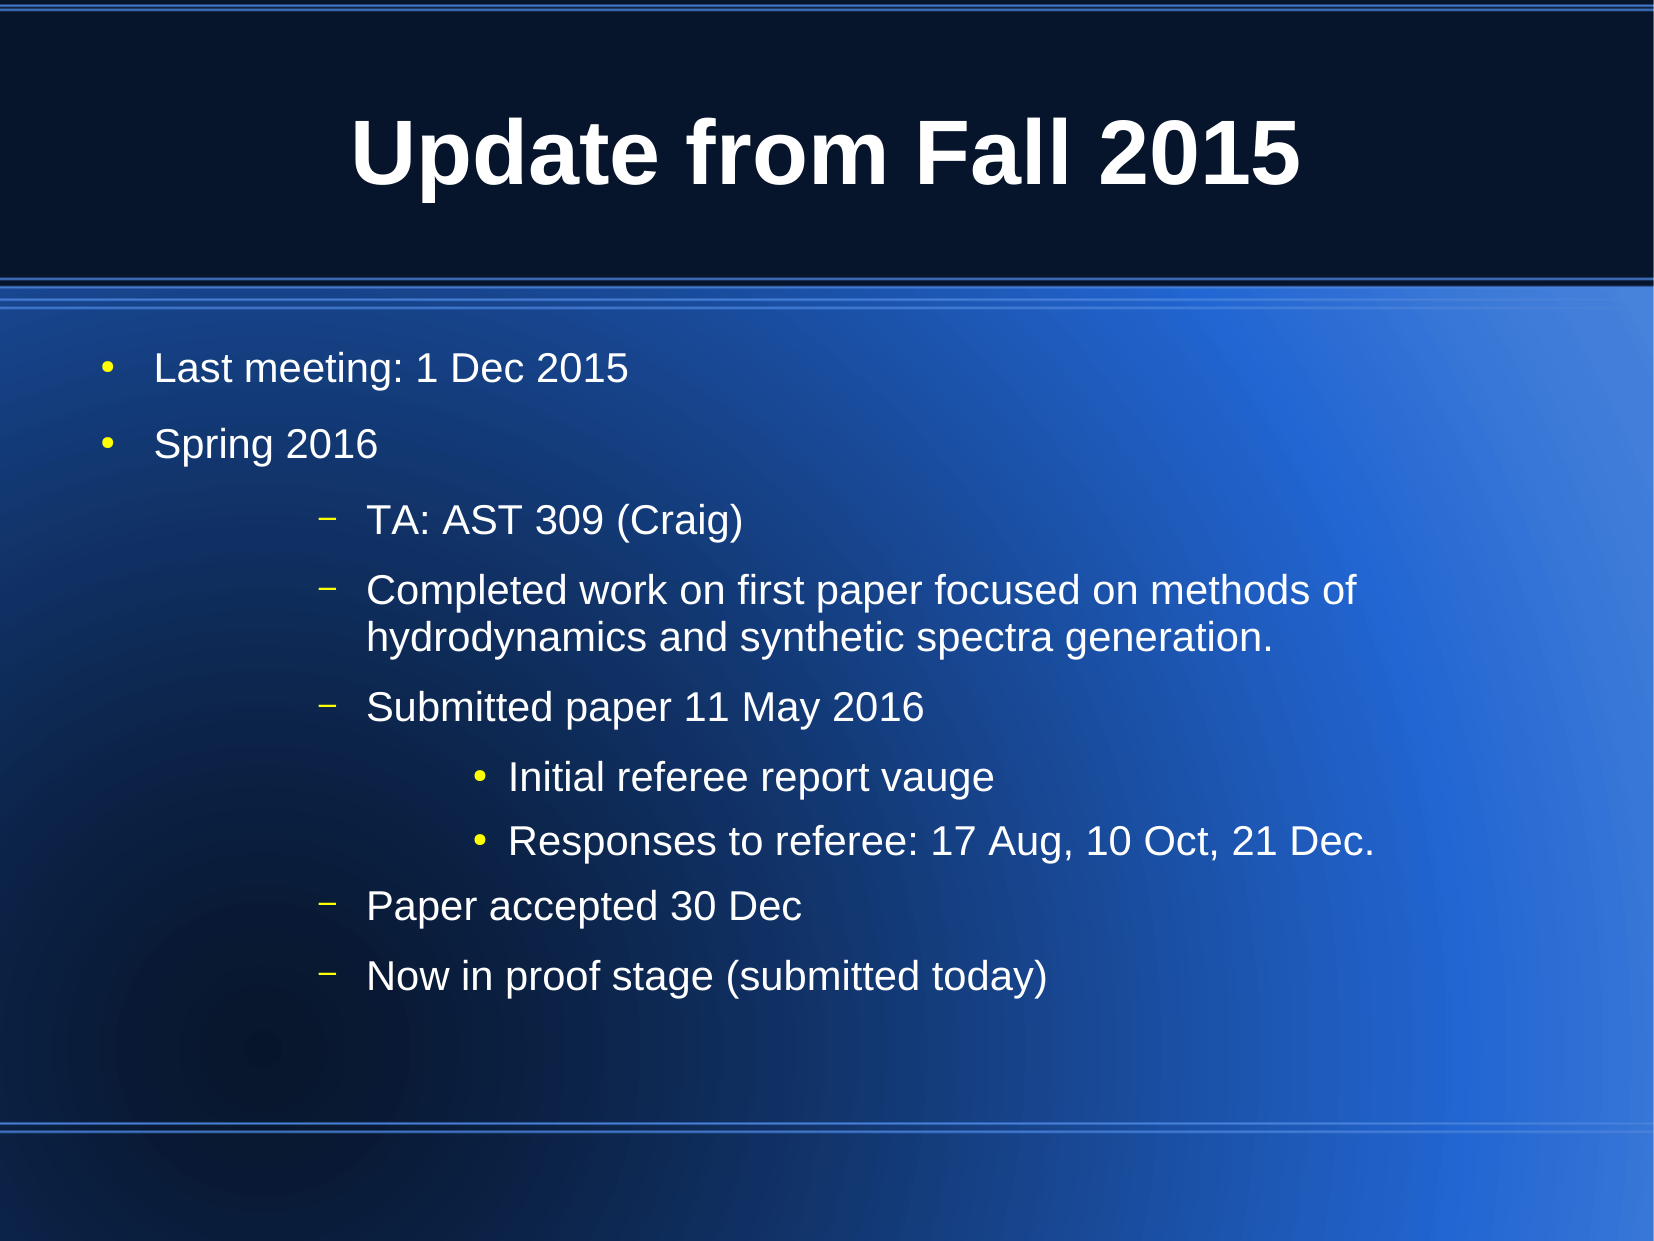

# Update from Fall 2015
Last meeting: 1 Dec 2015
Spring 2016
TA: AST 309 (Craig)
Completed work on first paper focused on methods of hydrodynamics and synthetic spectra generation.
Submitted paper 11 May 2016
Initial referee report vauge
Responses to referee: 17 Aug, 10 Oct, 21 Dec.
Paper accepted 30 Dec
Now in proof stage (submitted today)